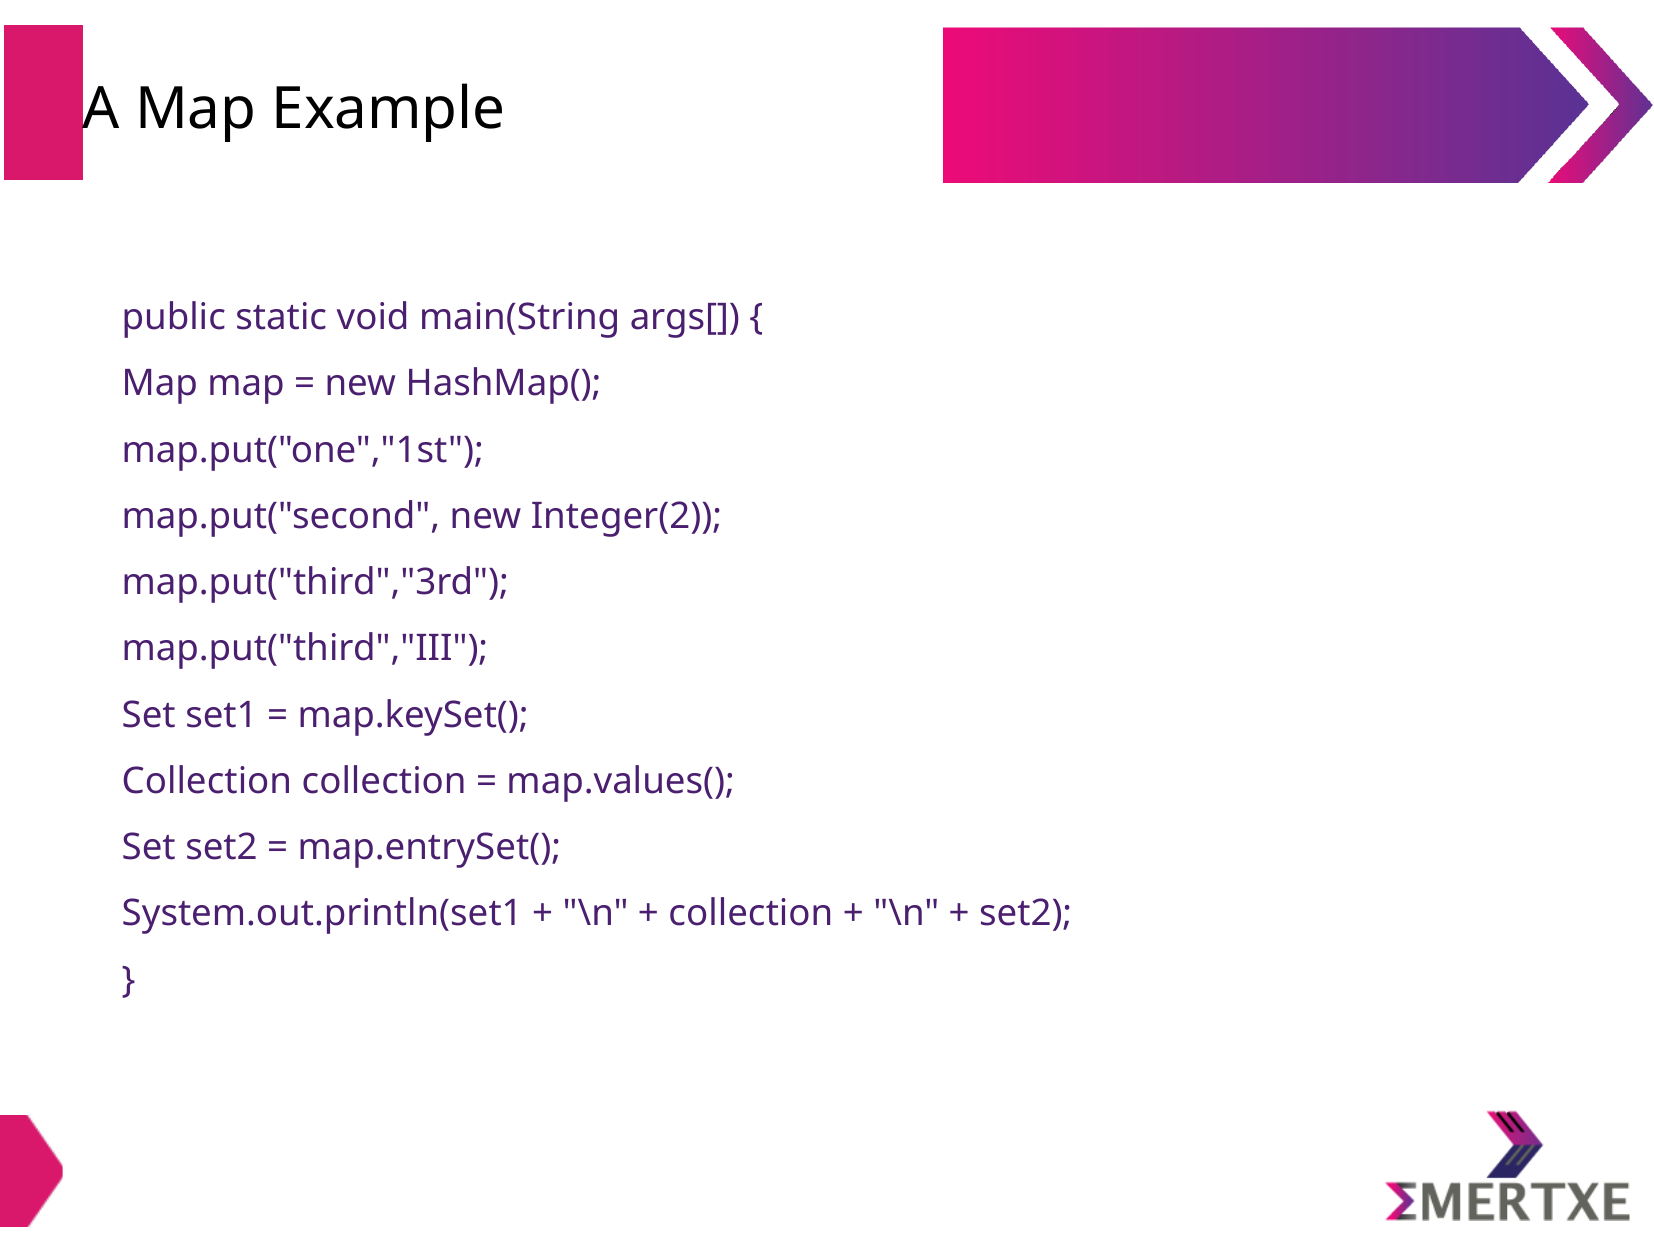

# A Map Example
public static void main(String args[]) {
Map map = new HashMap();
map.put("one","1st");
map.put("second", new Integer(2));
map.put("third","3rd");
map.put("third","III");
Set set1 = map.keySet();
Collection collection = map.values();
Set set2 = map.entrySet();
System.out.println(set1 + "\n" + collection + "\n" + set2);
}